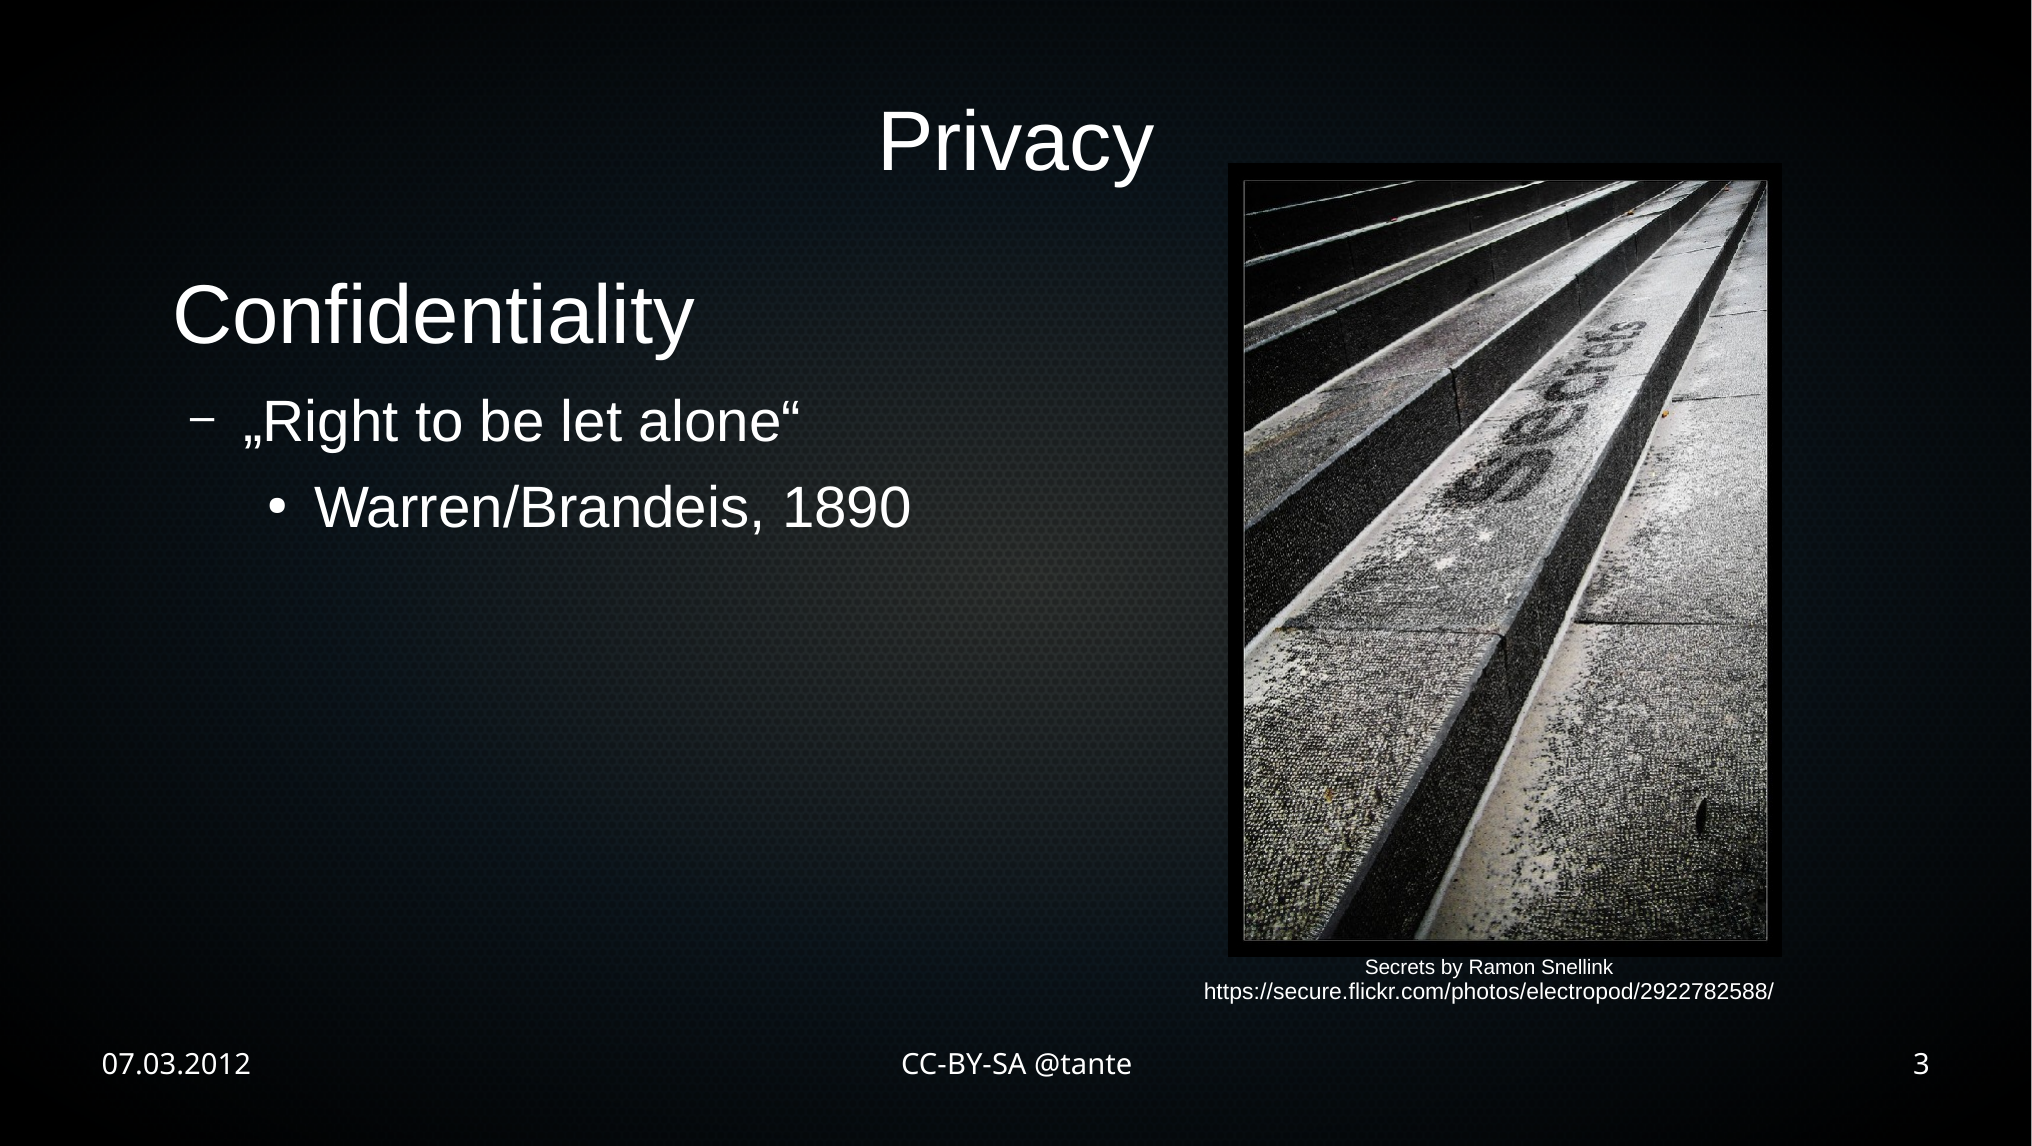

# Privacy
Confidentiality
„Right to be let alone“
Warren/Brandeis, 1890
Secrets by Ramon Snellink
https://secure.flickr.com/photos/electropod/2922782588/
07.03.2012
CC-BY-SA @tante
3